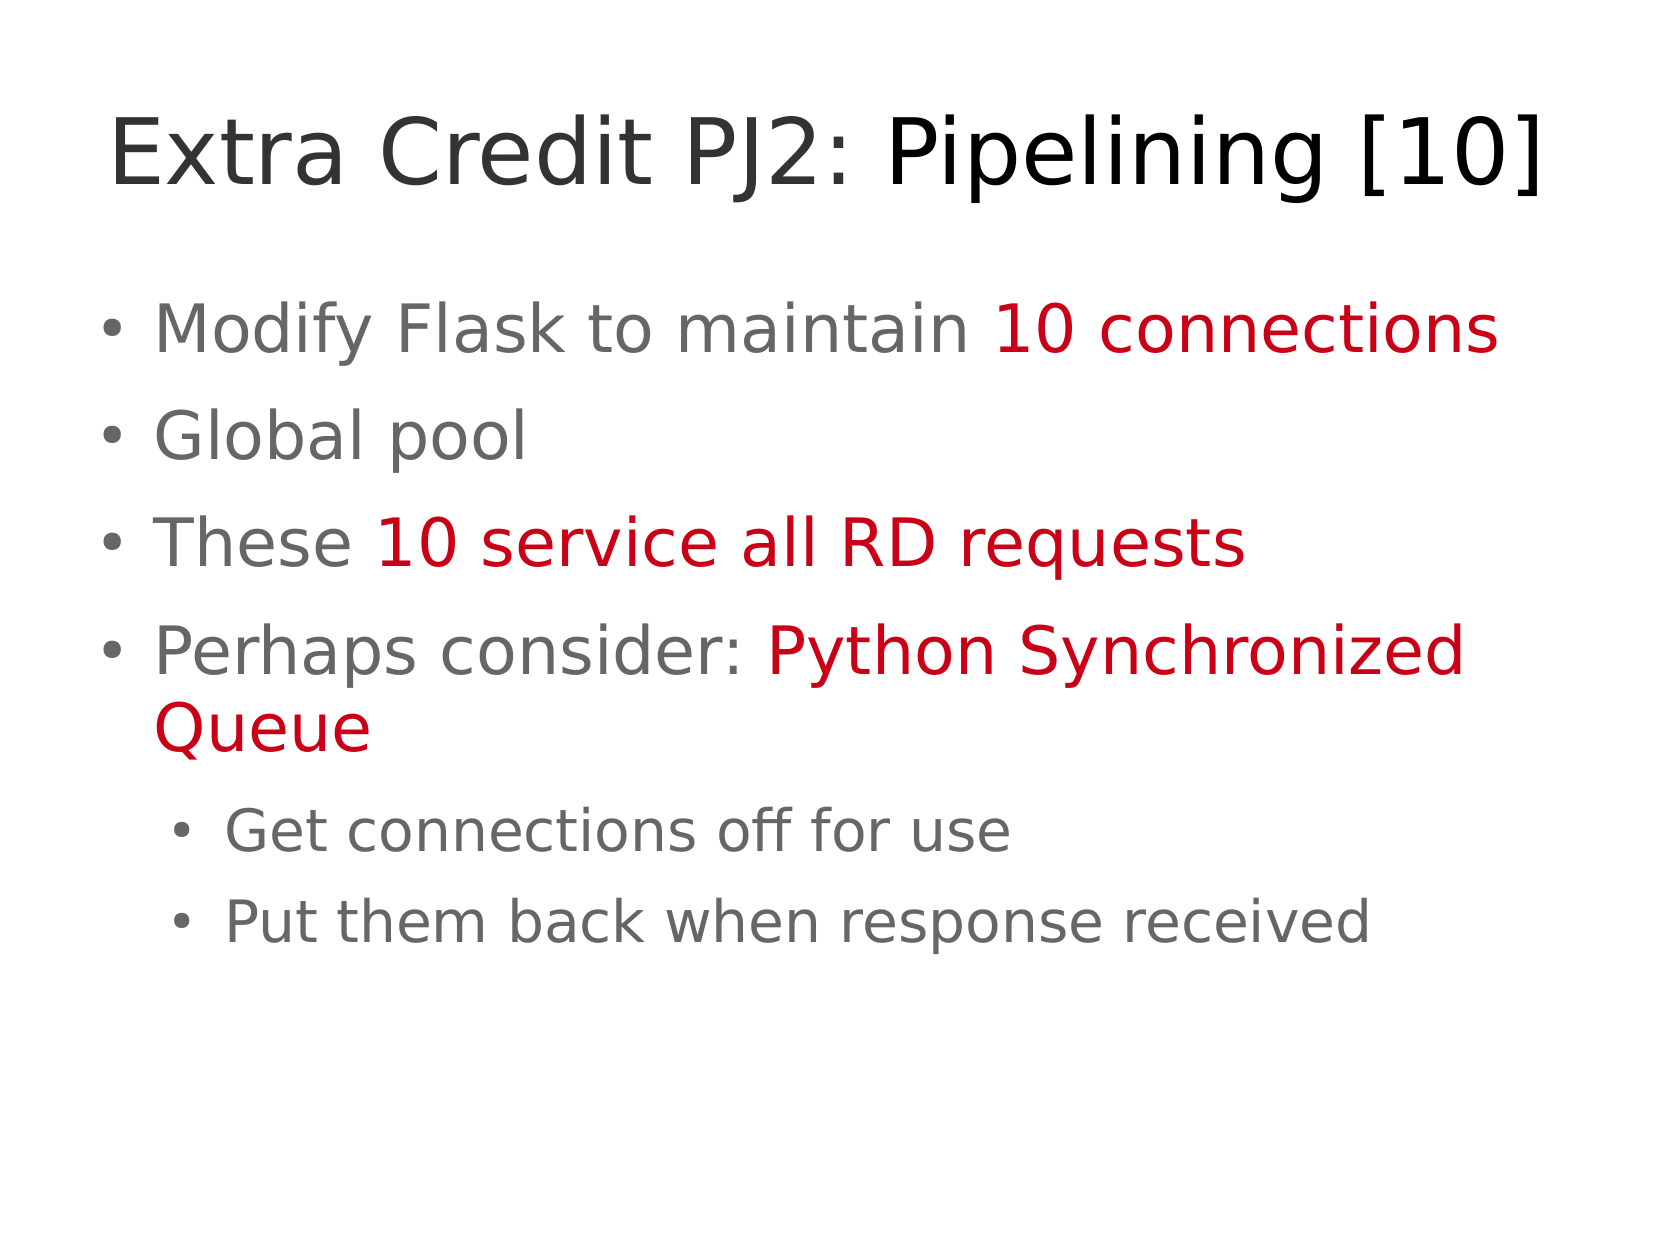

# Extra Credit PJ2: Pipelining [10]
Modify Flask to maintain 10 connections
Global pool
These 10 service all RD requests
Perhaps consider: Python Synchronized Queue
Get connections off for use
Put them back when response received